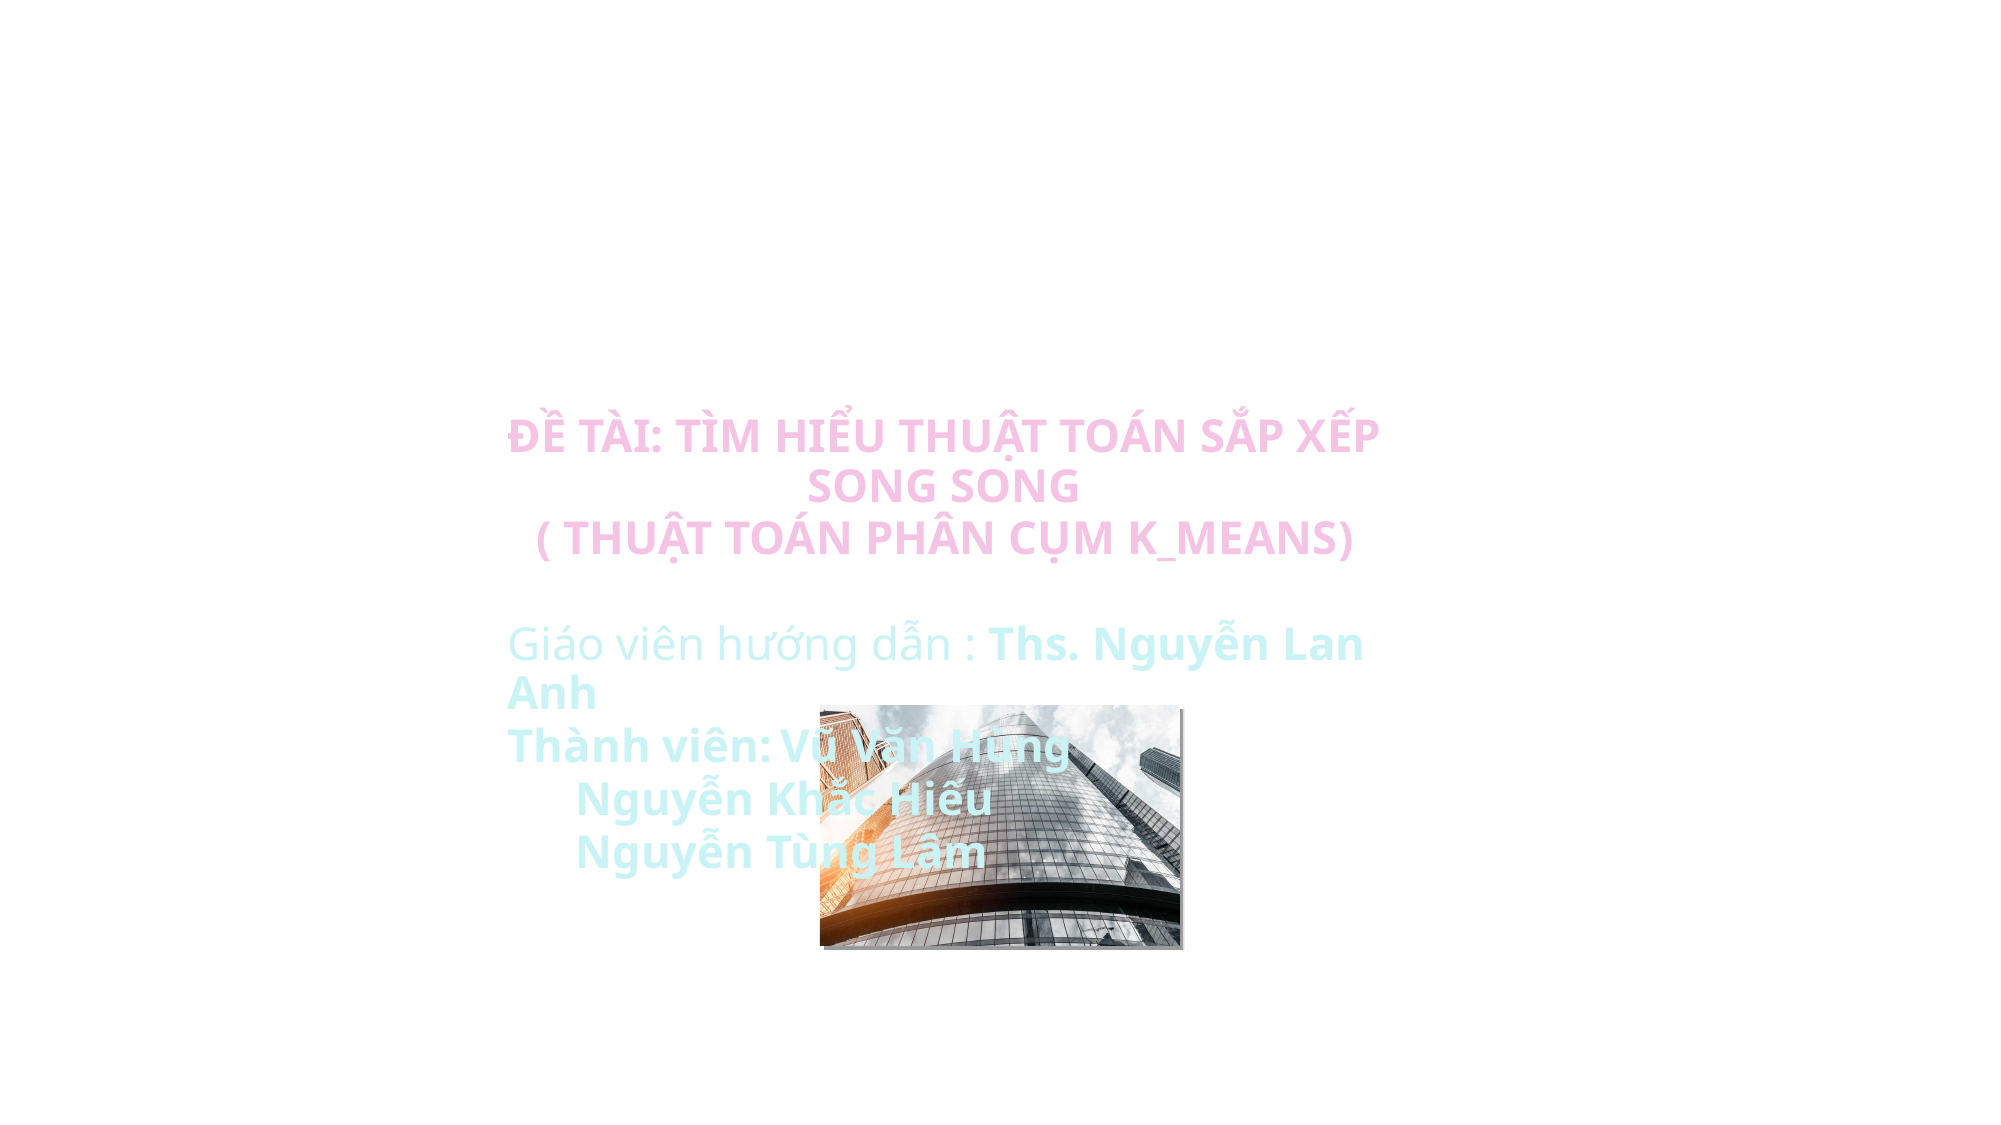

TÍNH TOÁN SONG SONG VÀ PHÂN TÁN
ĐỀ TÀI: TÌM HIỂU THUẬT TOÁN SẮP XẾP SONG SONG
( THUẬT TOÁN PHÂN CỤM K_MEANS)
Giáo viên hướng dẫn : Ths. Nguyễn Lan Anh
Thành viên:		Vũ Văn Hùng
			Nguyễn Khắc Hiếu
			Nguyễn Tùng Lâm
#